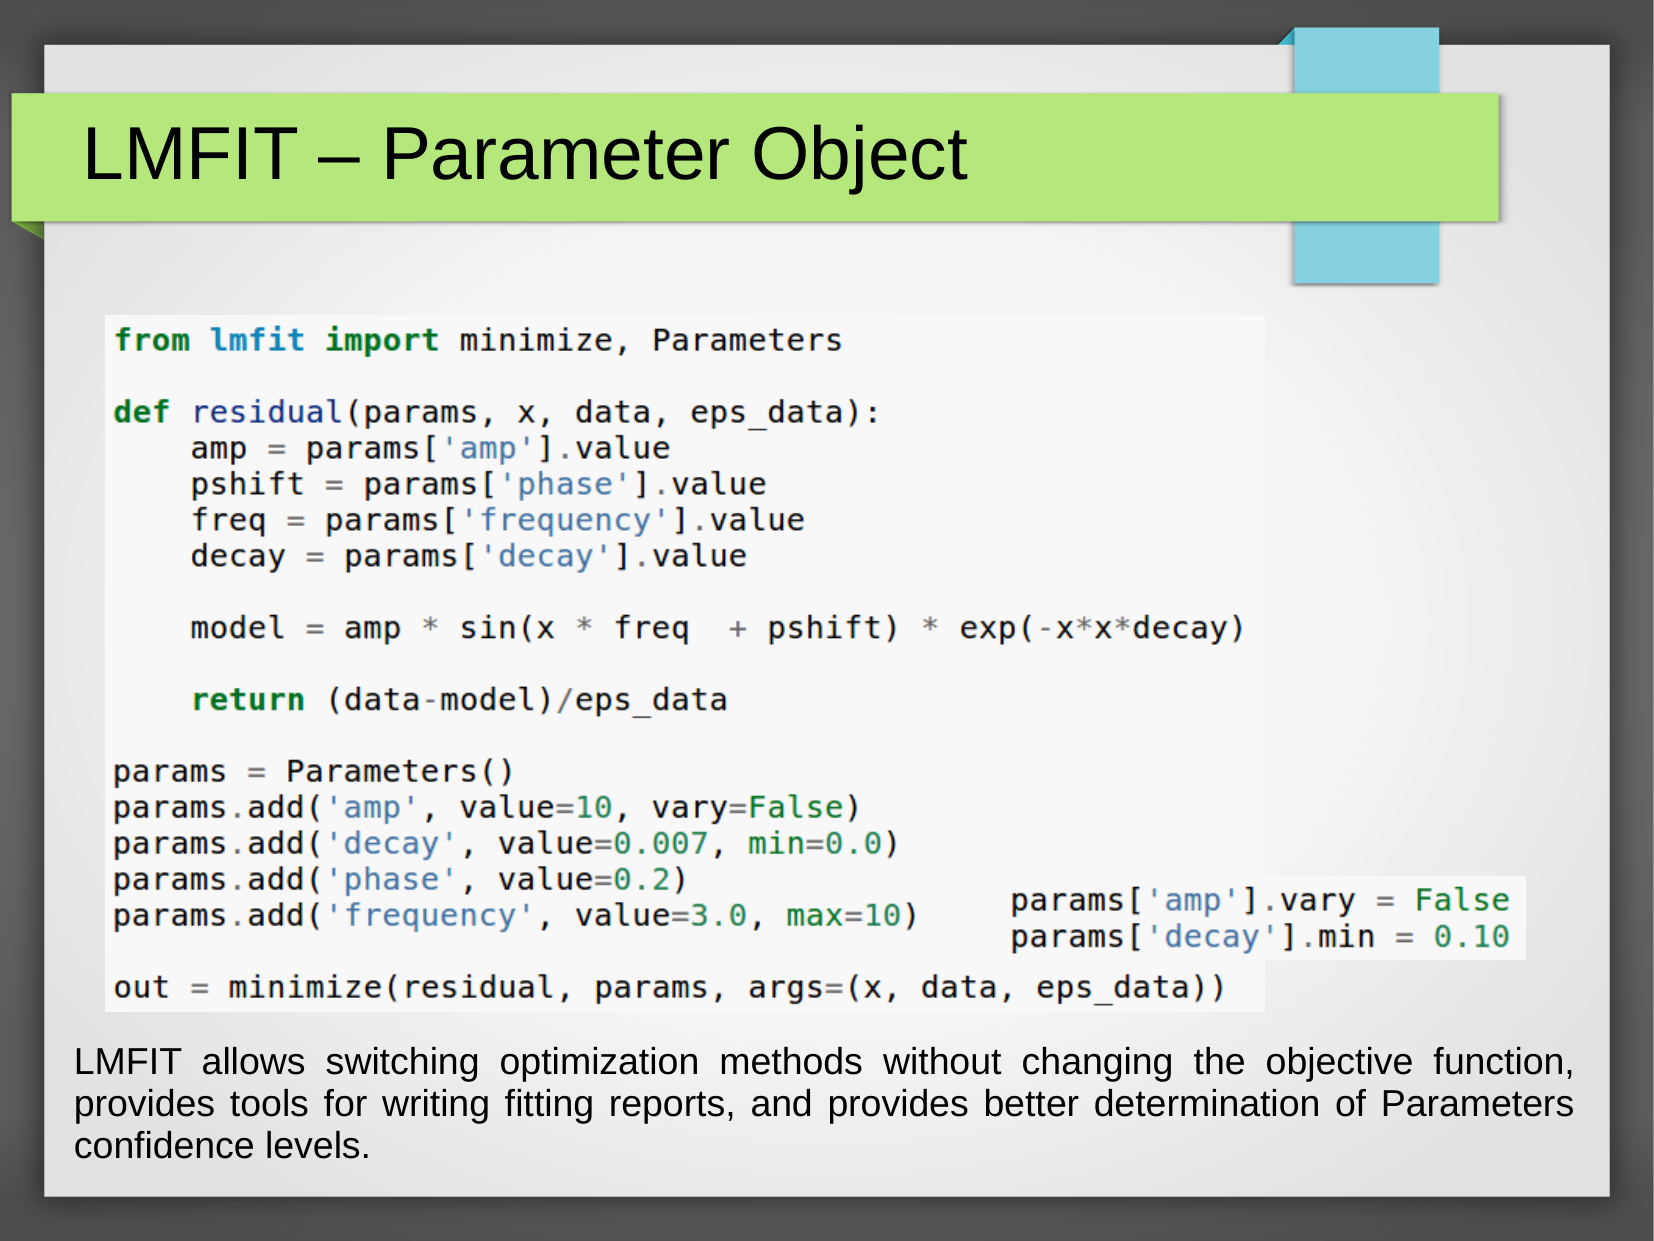

# LMFIT – Parameter Object
LMFIT allows switching optimization methods without changing the objective function, provides tools for writing fitting reports, and provides better determination of Parameters confidence levels.